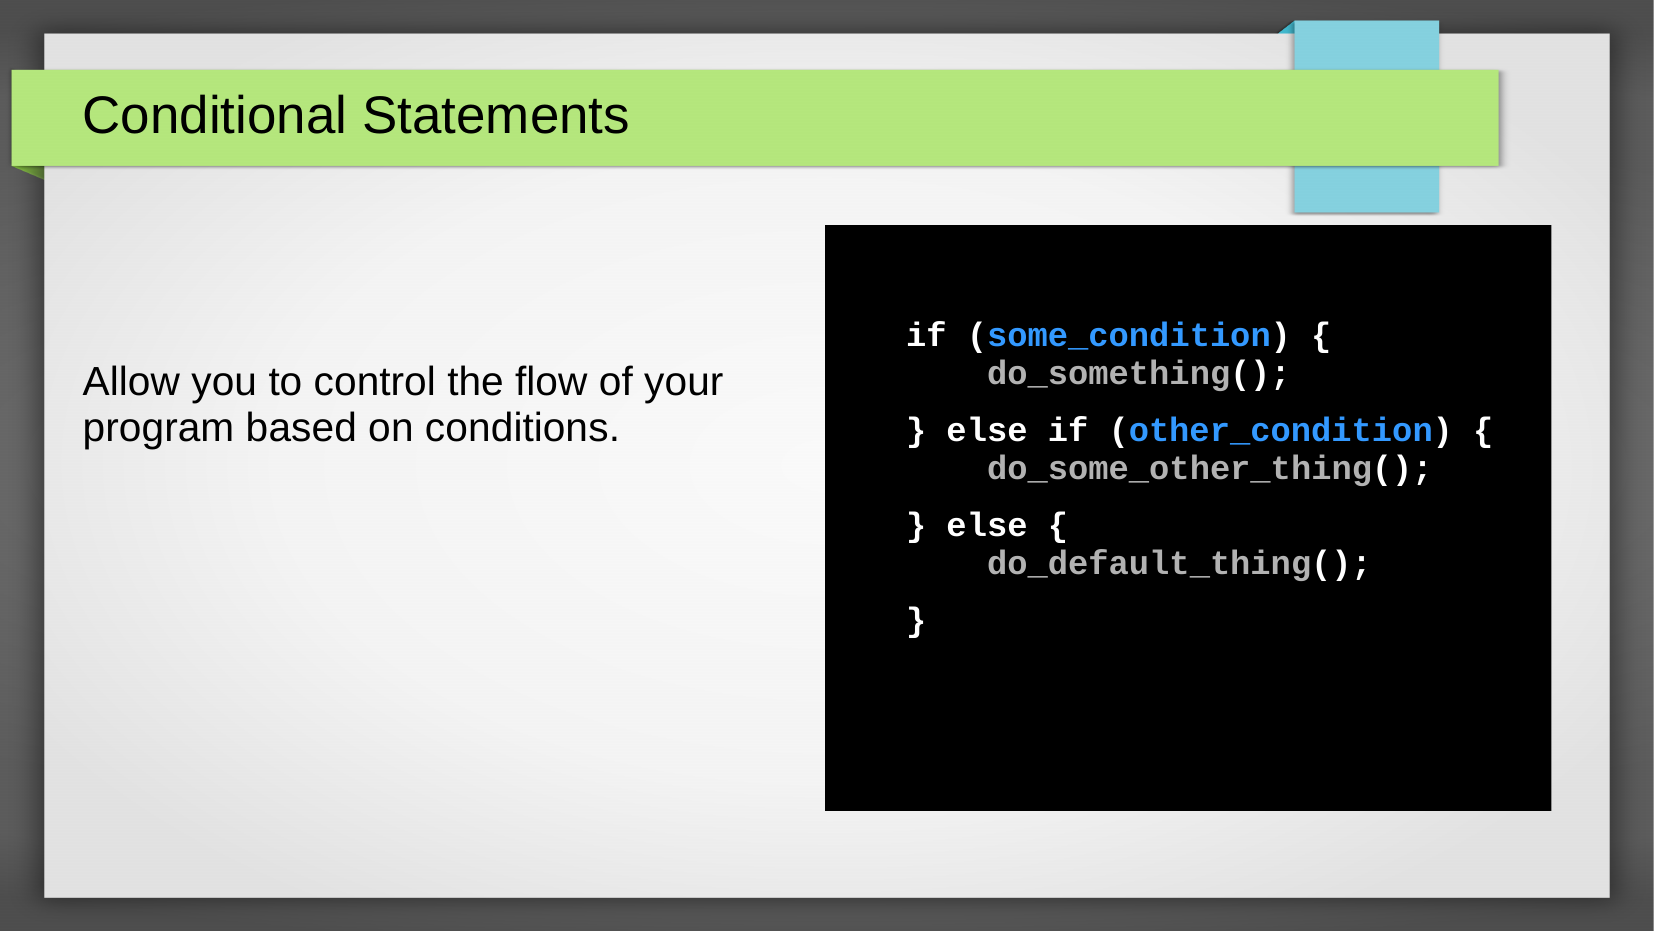

# Conditional Statements
Allow you to control the flow of your program based on conditions.
 if (some_condition) {
 do_something();
 } else if (other_condition) {
 do_some_other_thing();
 } else {
 do_default_thing();
 }